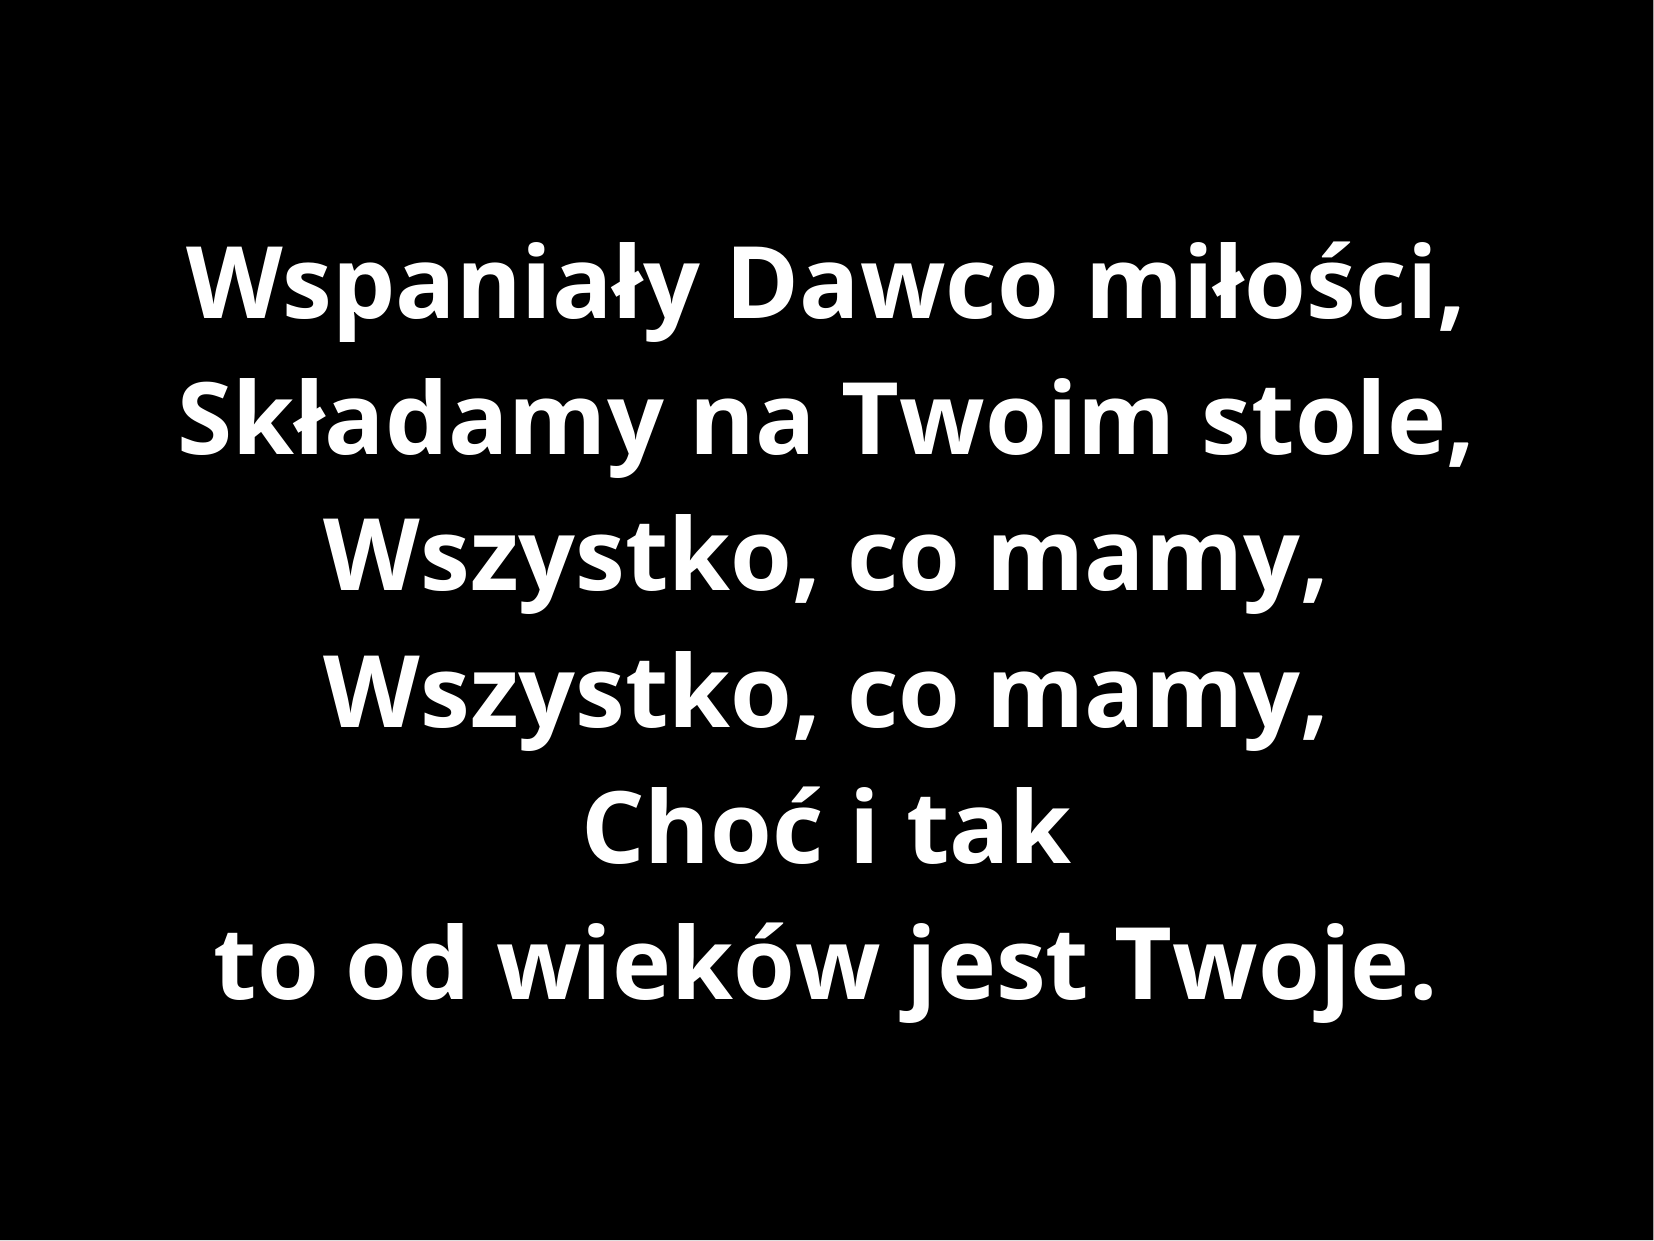

# Wspaniały Dawco miłości, Składamy na Twoim stole, Wszystko, co mamy, Wszystko, co mamy, Choć i tak to od wieków jest Twoje.